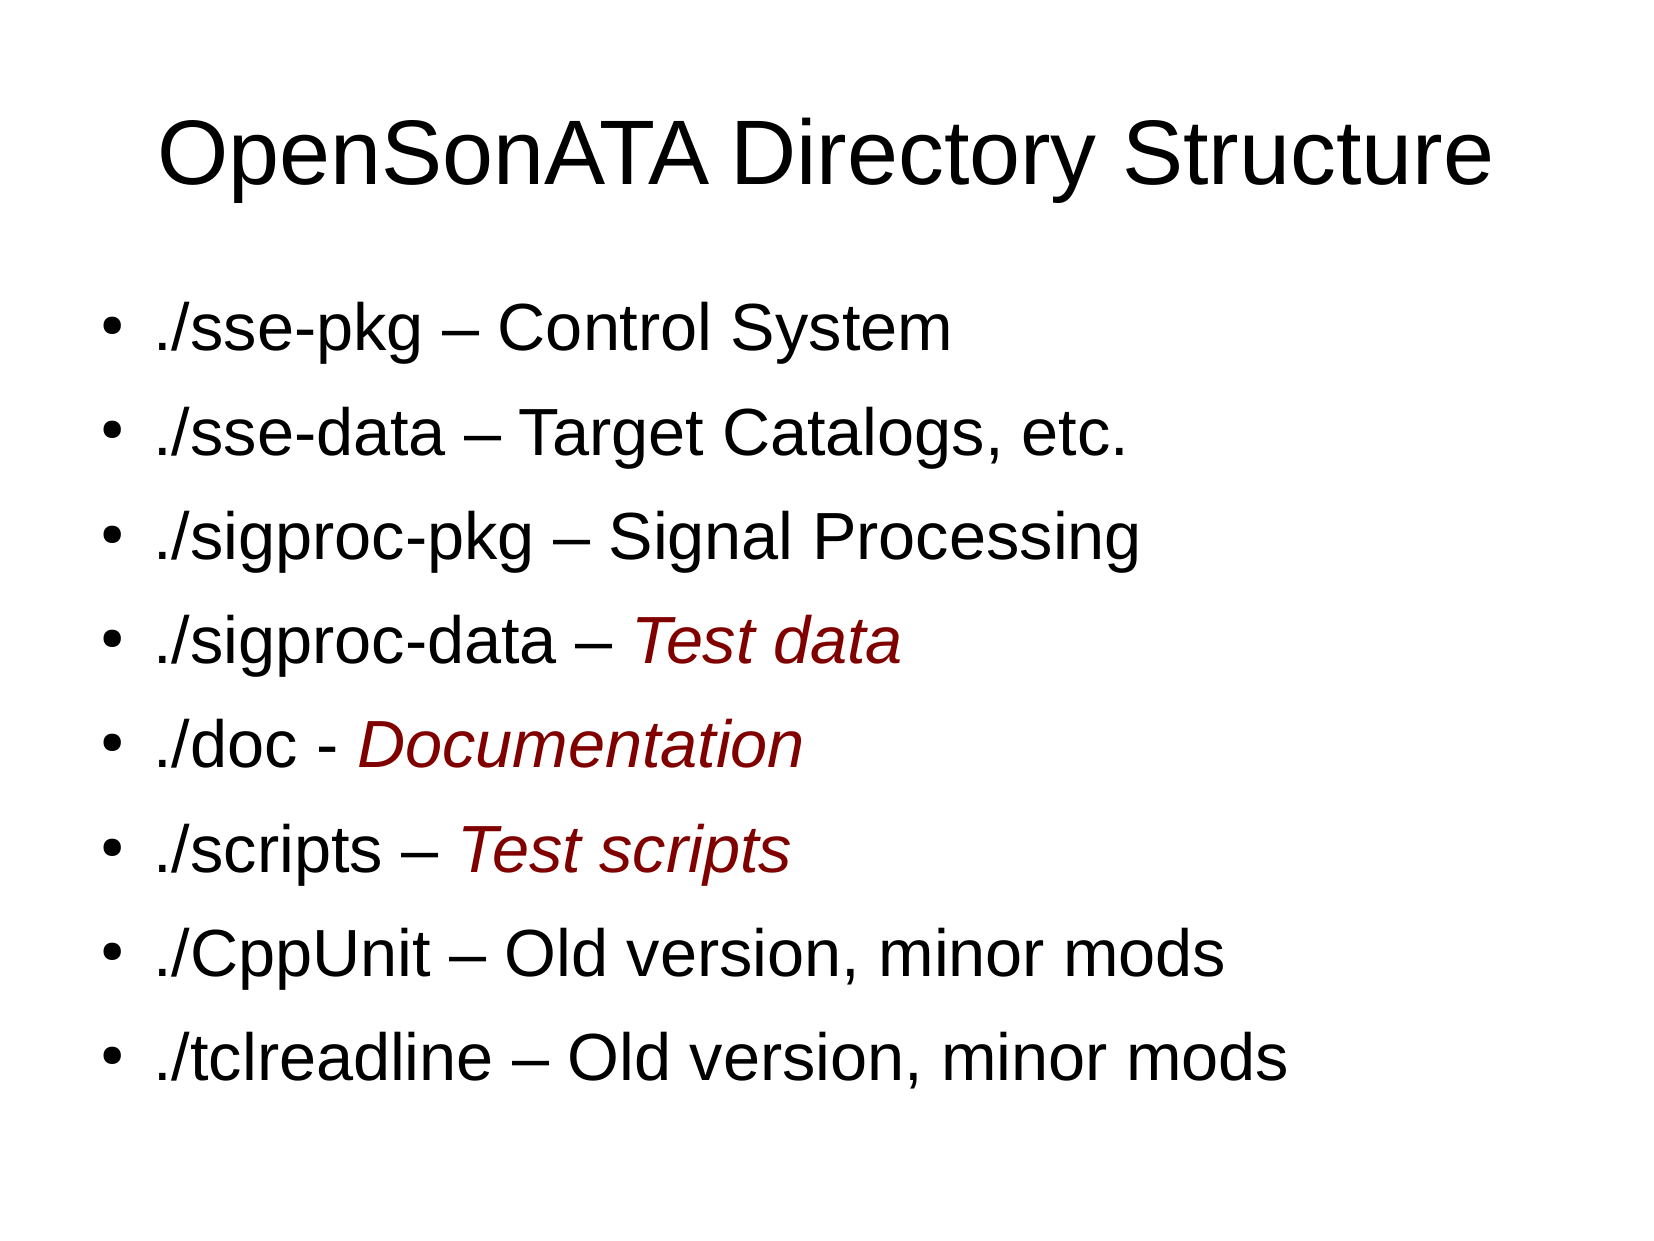

# OpenSonATA Directory Structure
./sse-pkg – Control System
./sse-data – Target Catalogs, etc.
./sigproc-pkg – Signal Processing
./sigproc-data – Test data
./doc - Documentation
./scripts – Test scripts
./CppUnit – Old version, minor mods
./tclreadline – Old version, minor mods